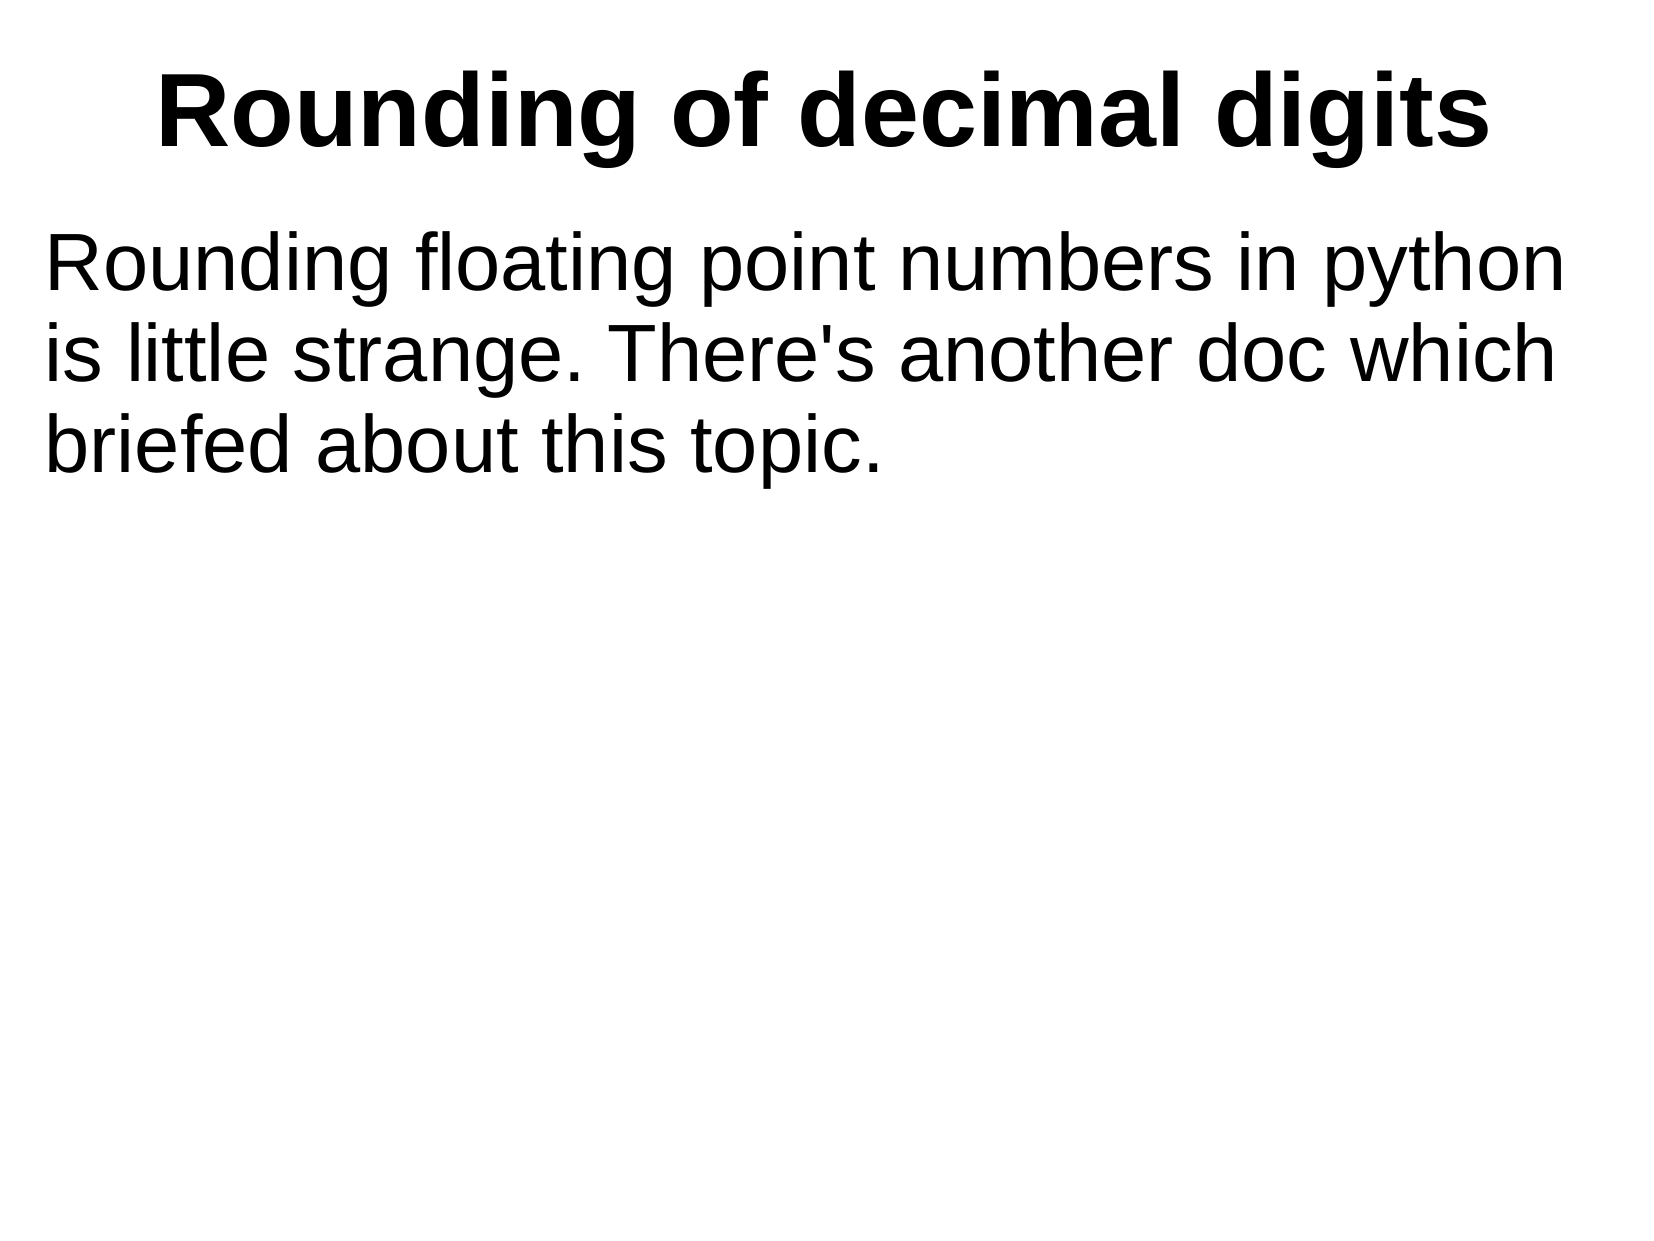

Rounding of decimal digits
Rounding floating point numbers in python is little strange. There's another doc which briefed about this topic.